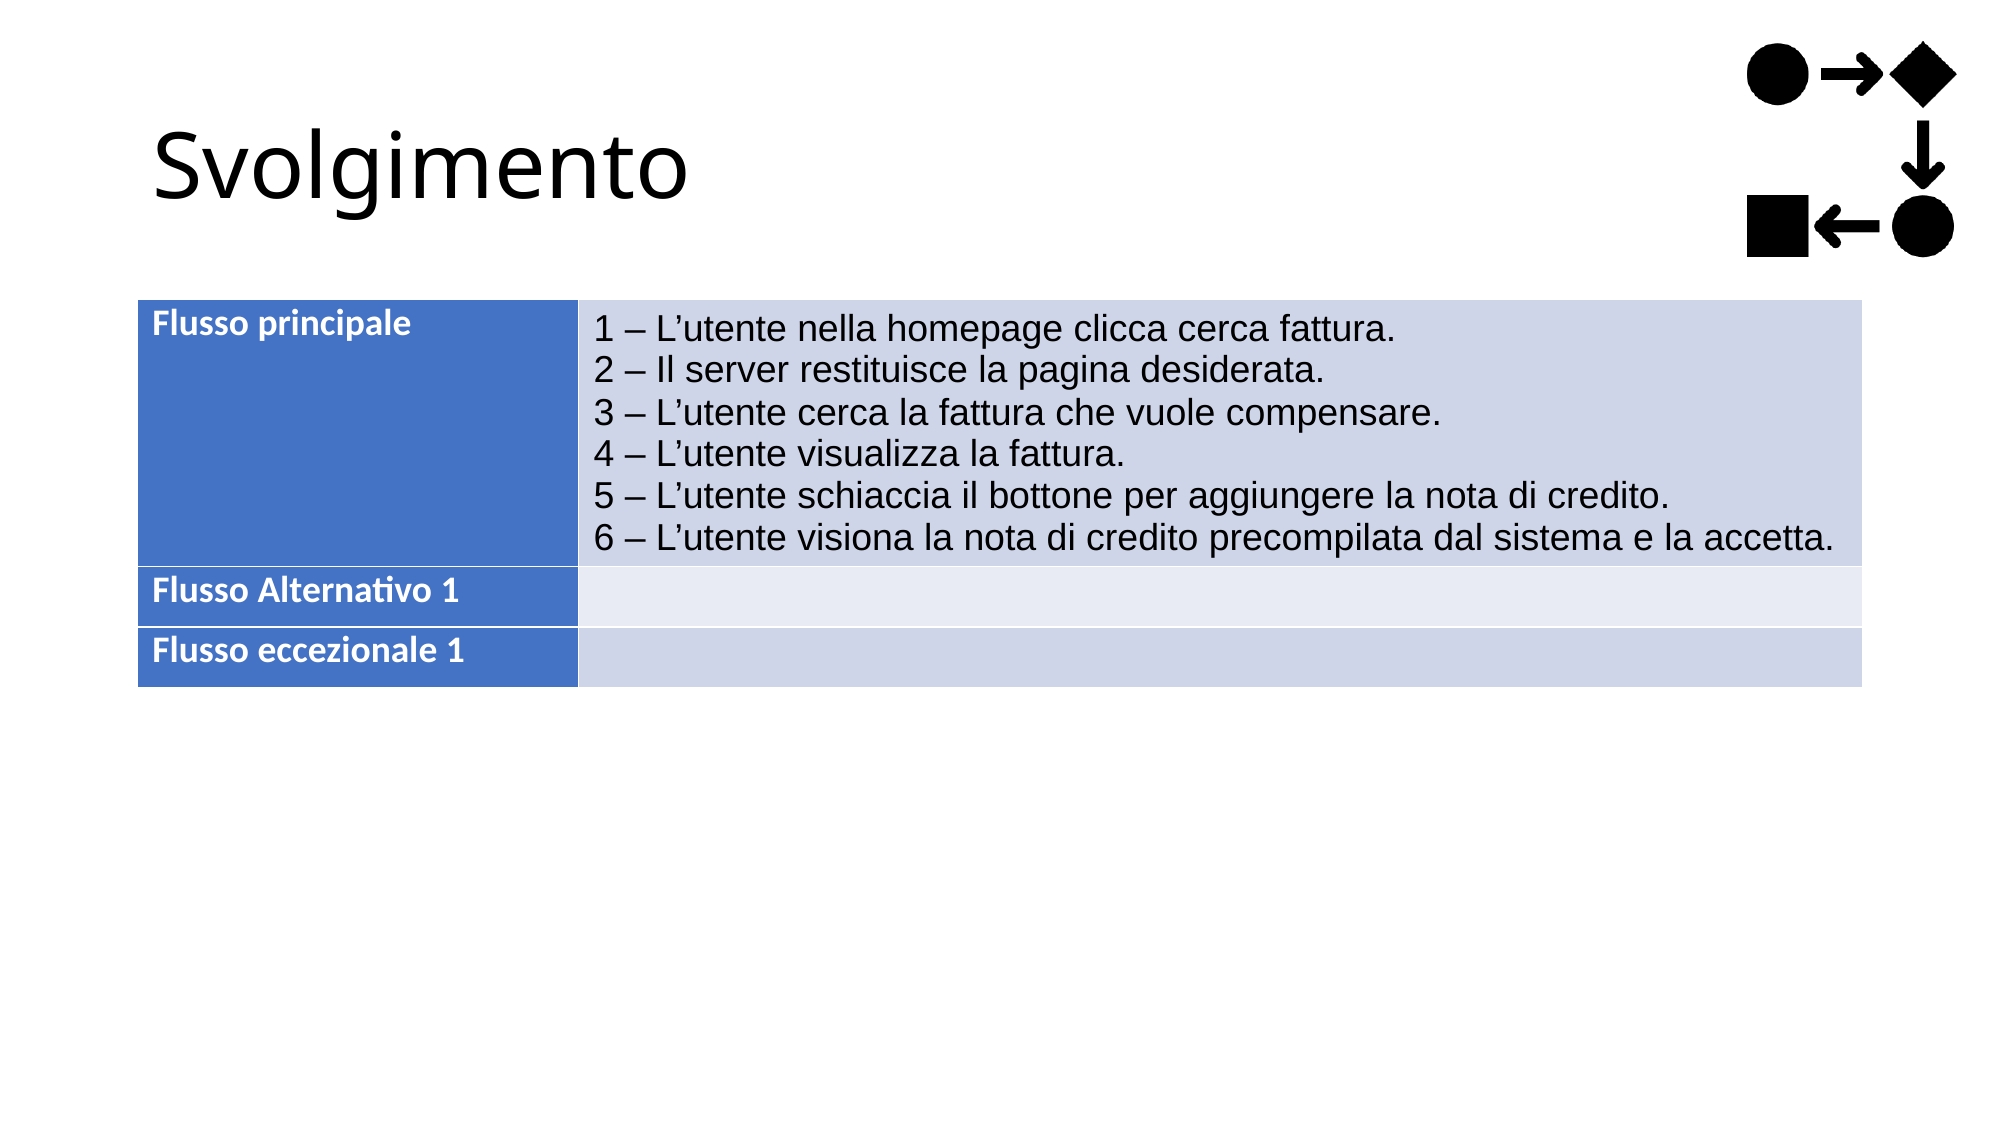

# Svolgimento
| Flusso principale | 1 – L’utente nella homepage clicca cerca fattura. 2 – Il server restituisce la pagina desiderata. 3 – L’utente cerca la fattura che vuole compensare. 4 – L’utente visualizza la fattura. 5 – L’utente schiaccia il bottone per aggiungere la nota di credito. 6 – L’utente visiona la nota di credito precompilata dal sistema e la accetta. |
| --- | --- |
| Flusso Alternativo 1 | |
| Flusso eccezionale 1 | |